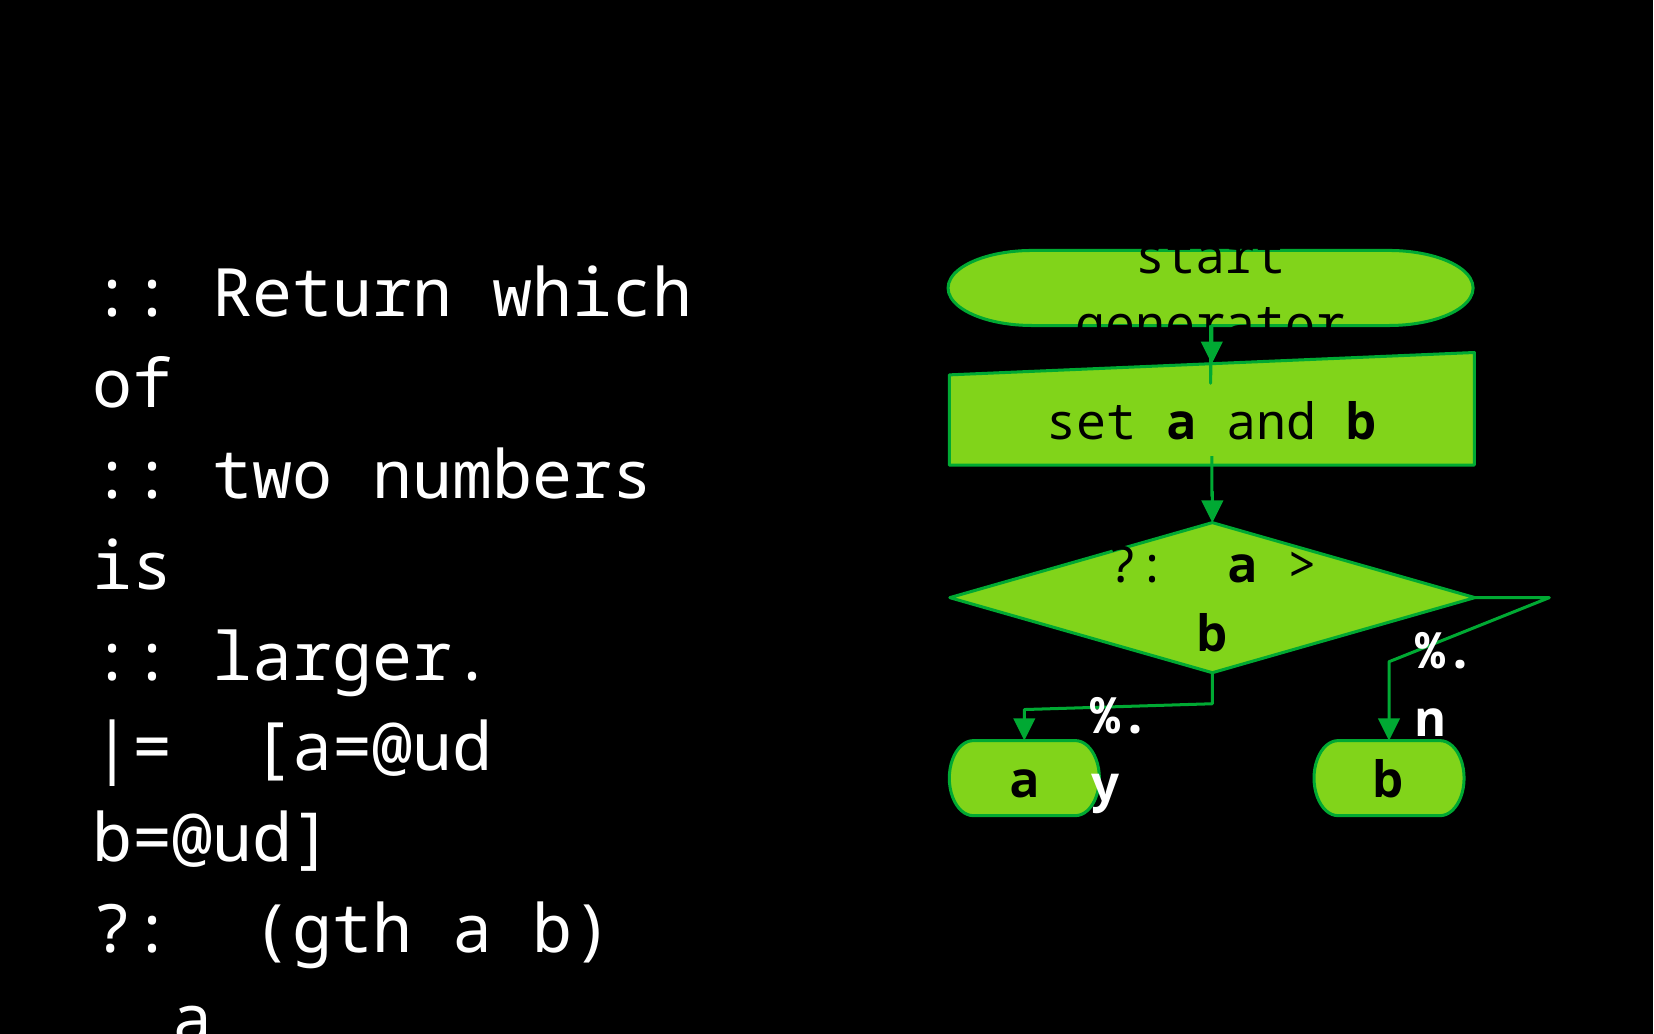

:: Return which of
:: two numbers is
:: larger.
|= [a=@ud b=@ud]
?: (gth a b)
 a
b
start generator
set a and b
?: a > b
%.n
%.y
a
b